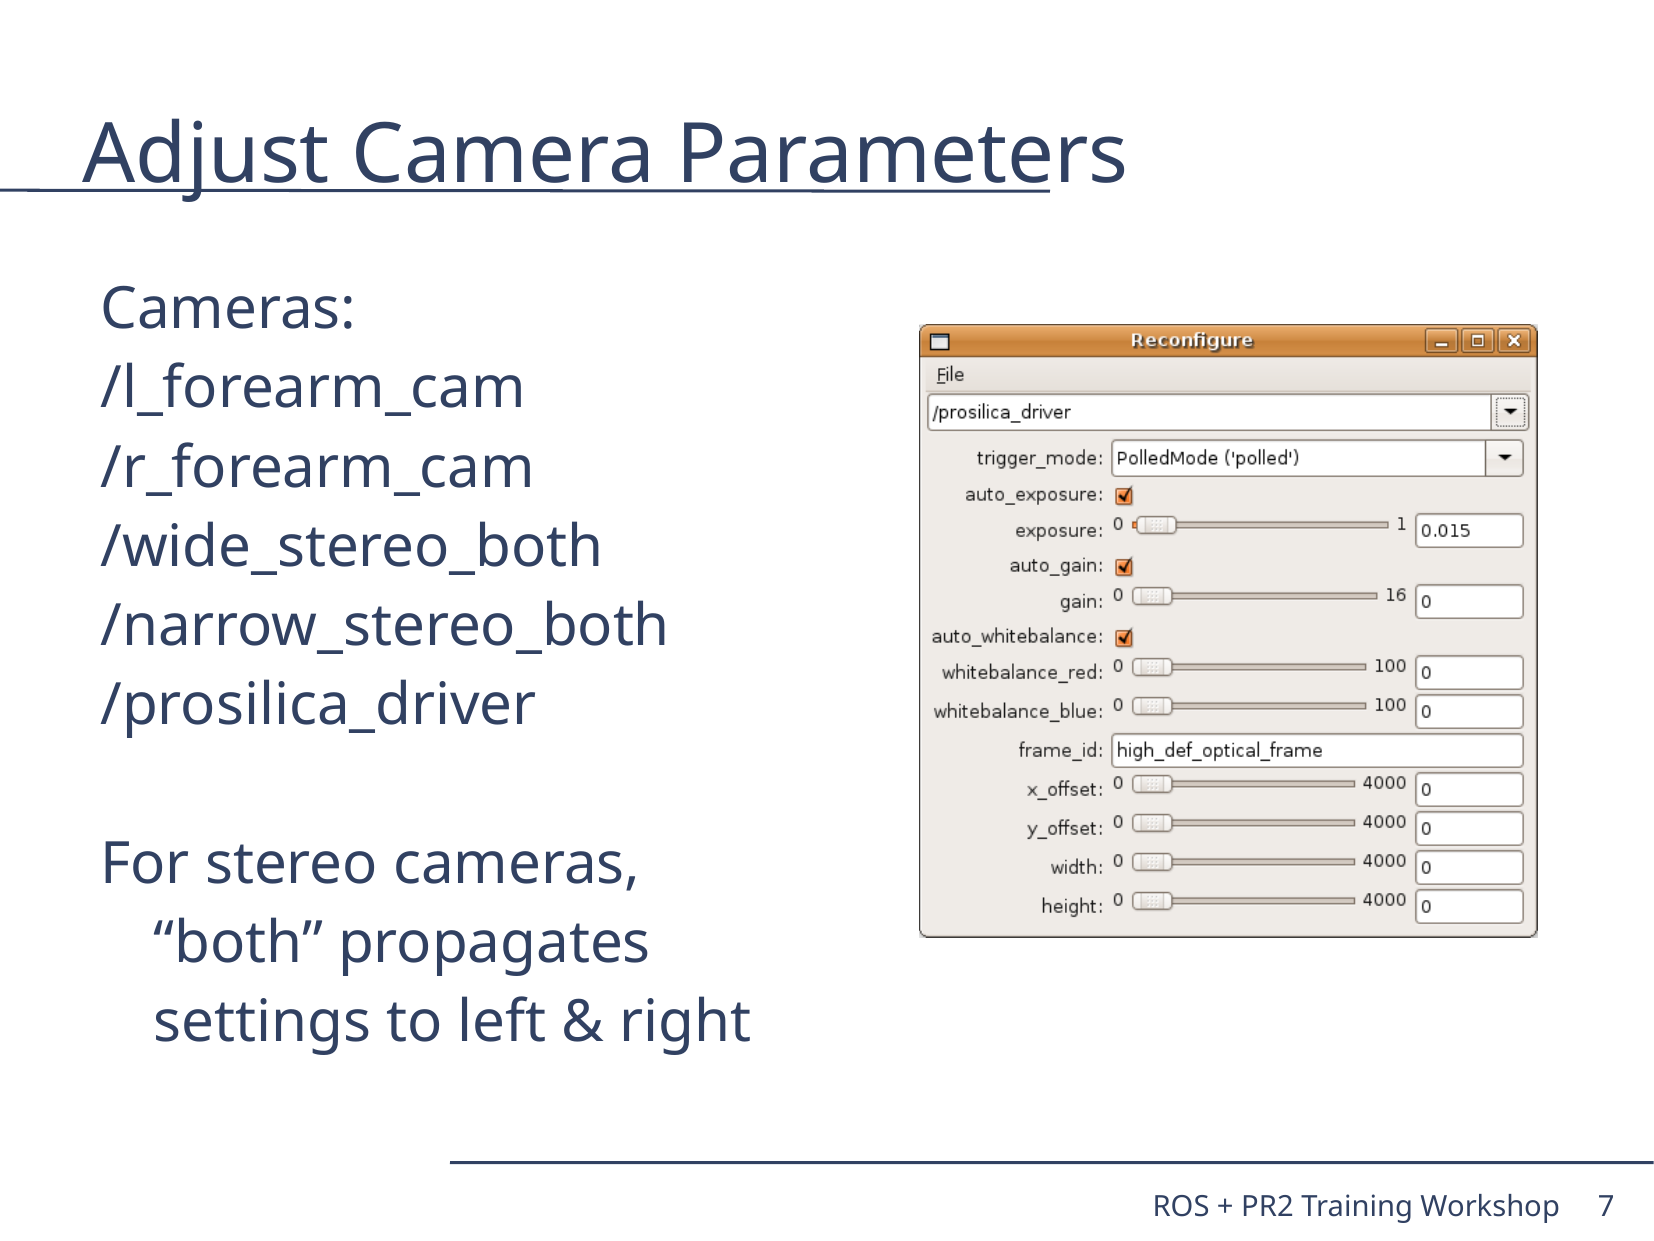

# Adjust Camera Parameters
Cameras:
/l_forearm_cam
/r_forearm_cam
/wide_stereo_both
/narrow_stereo_both
/prosilica_driver
For stereo cameras, “both” propagates settings to left & right